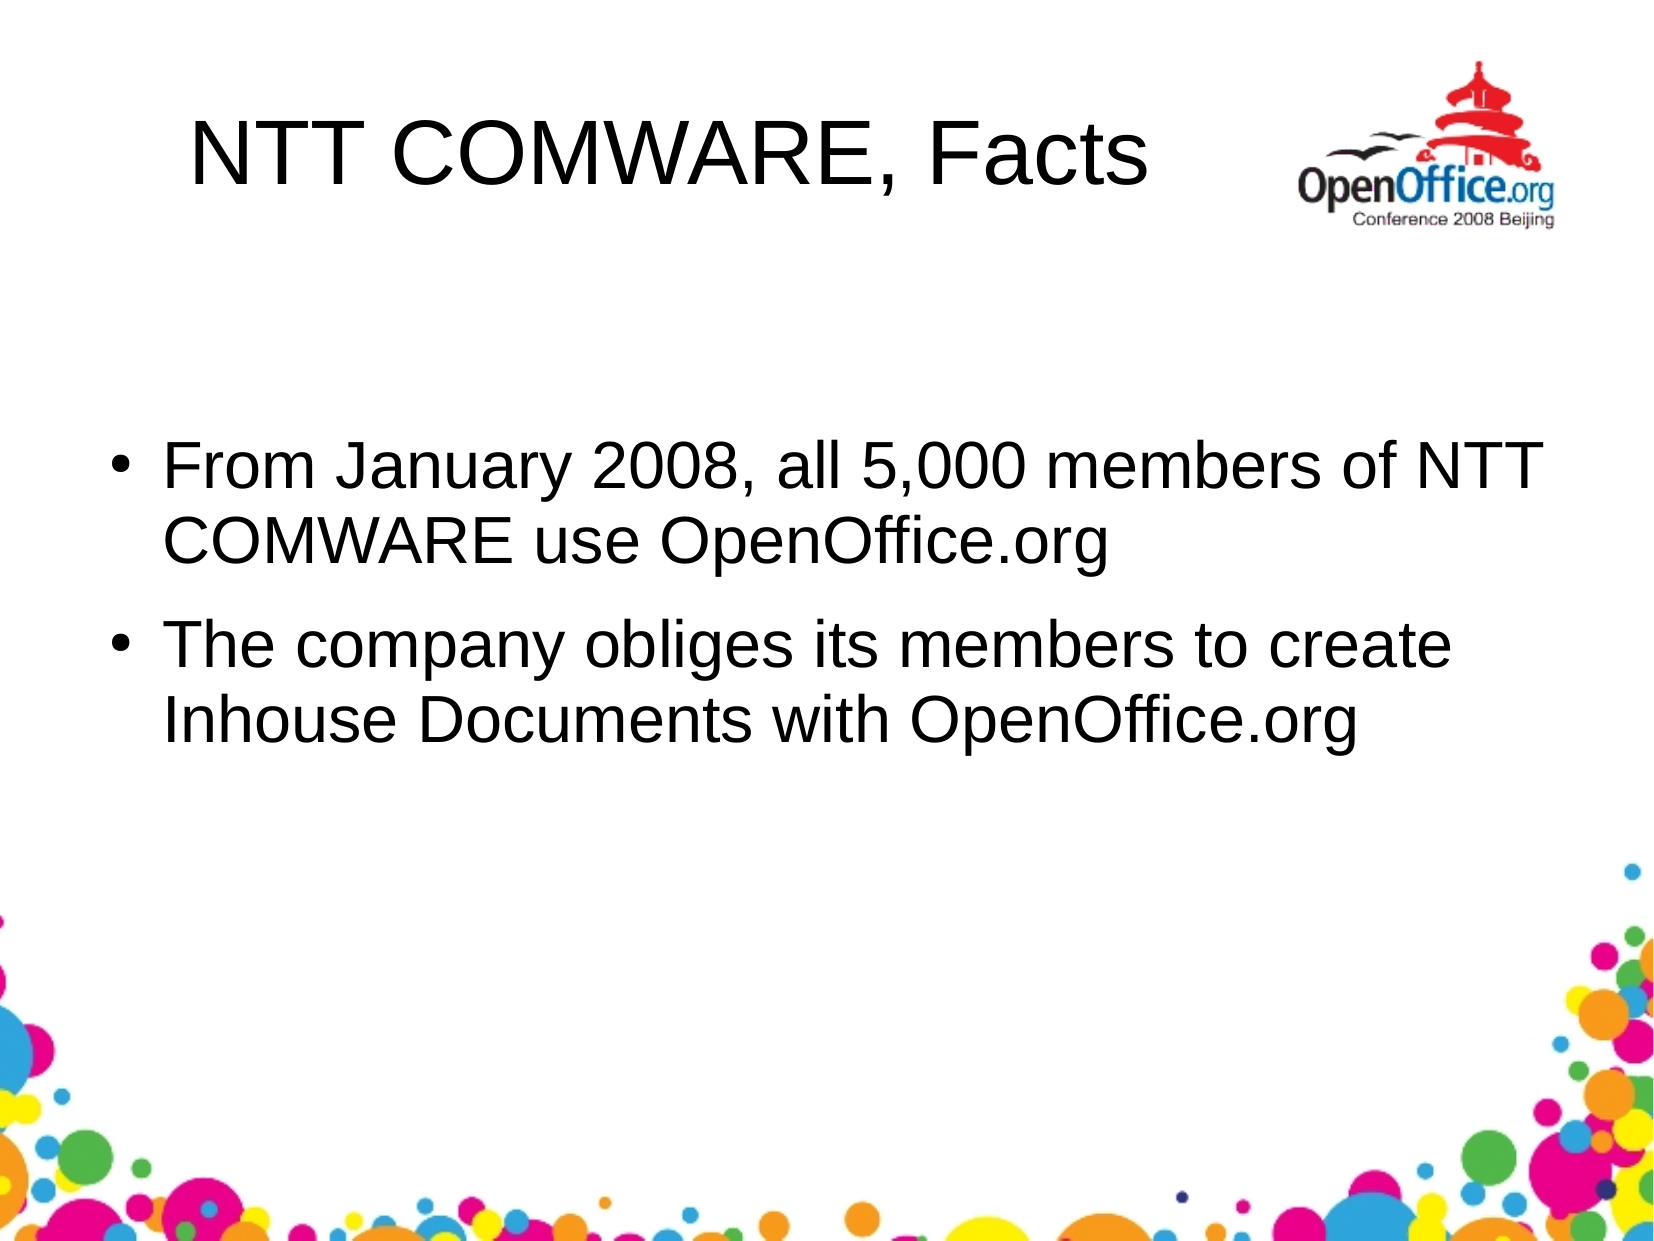

# NTT COMWARE, Facts
From January 2008, all 5,000 members of NTT COMWARE use OpenOffice.org
The company obliges its members to create Inhouse Documents with OpenOffice.org